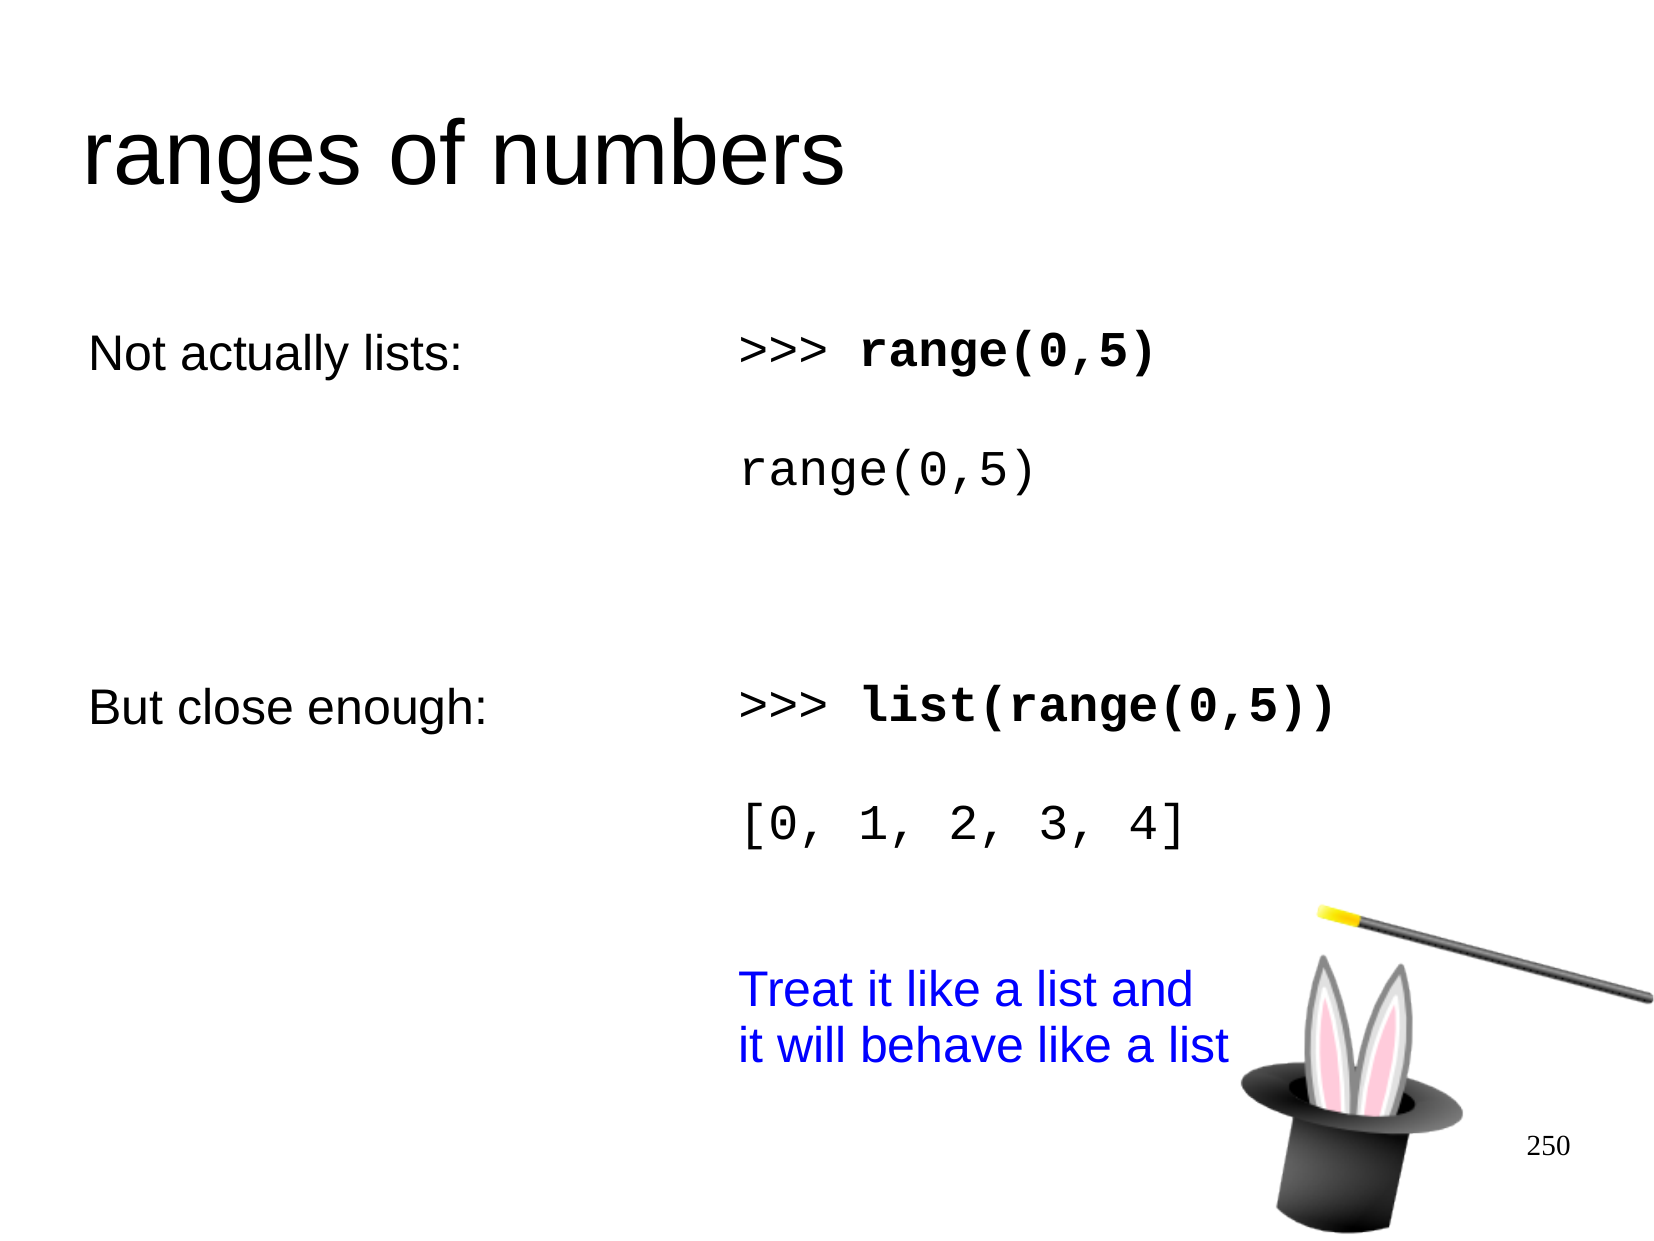

# ranges of numbers
Not actually lists:
>>>
range(0,5)
range(0,5)
But close enough:
>>>
list(range(0,5))
[0, 1, 2, 3, 4]
Treat it like a list and
it will behave like a list
250